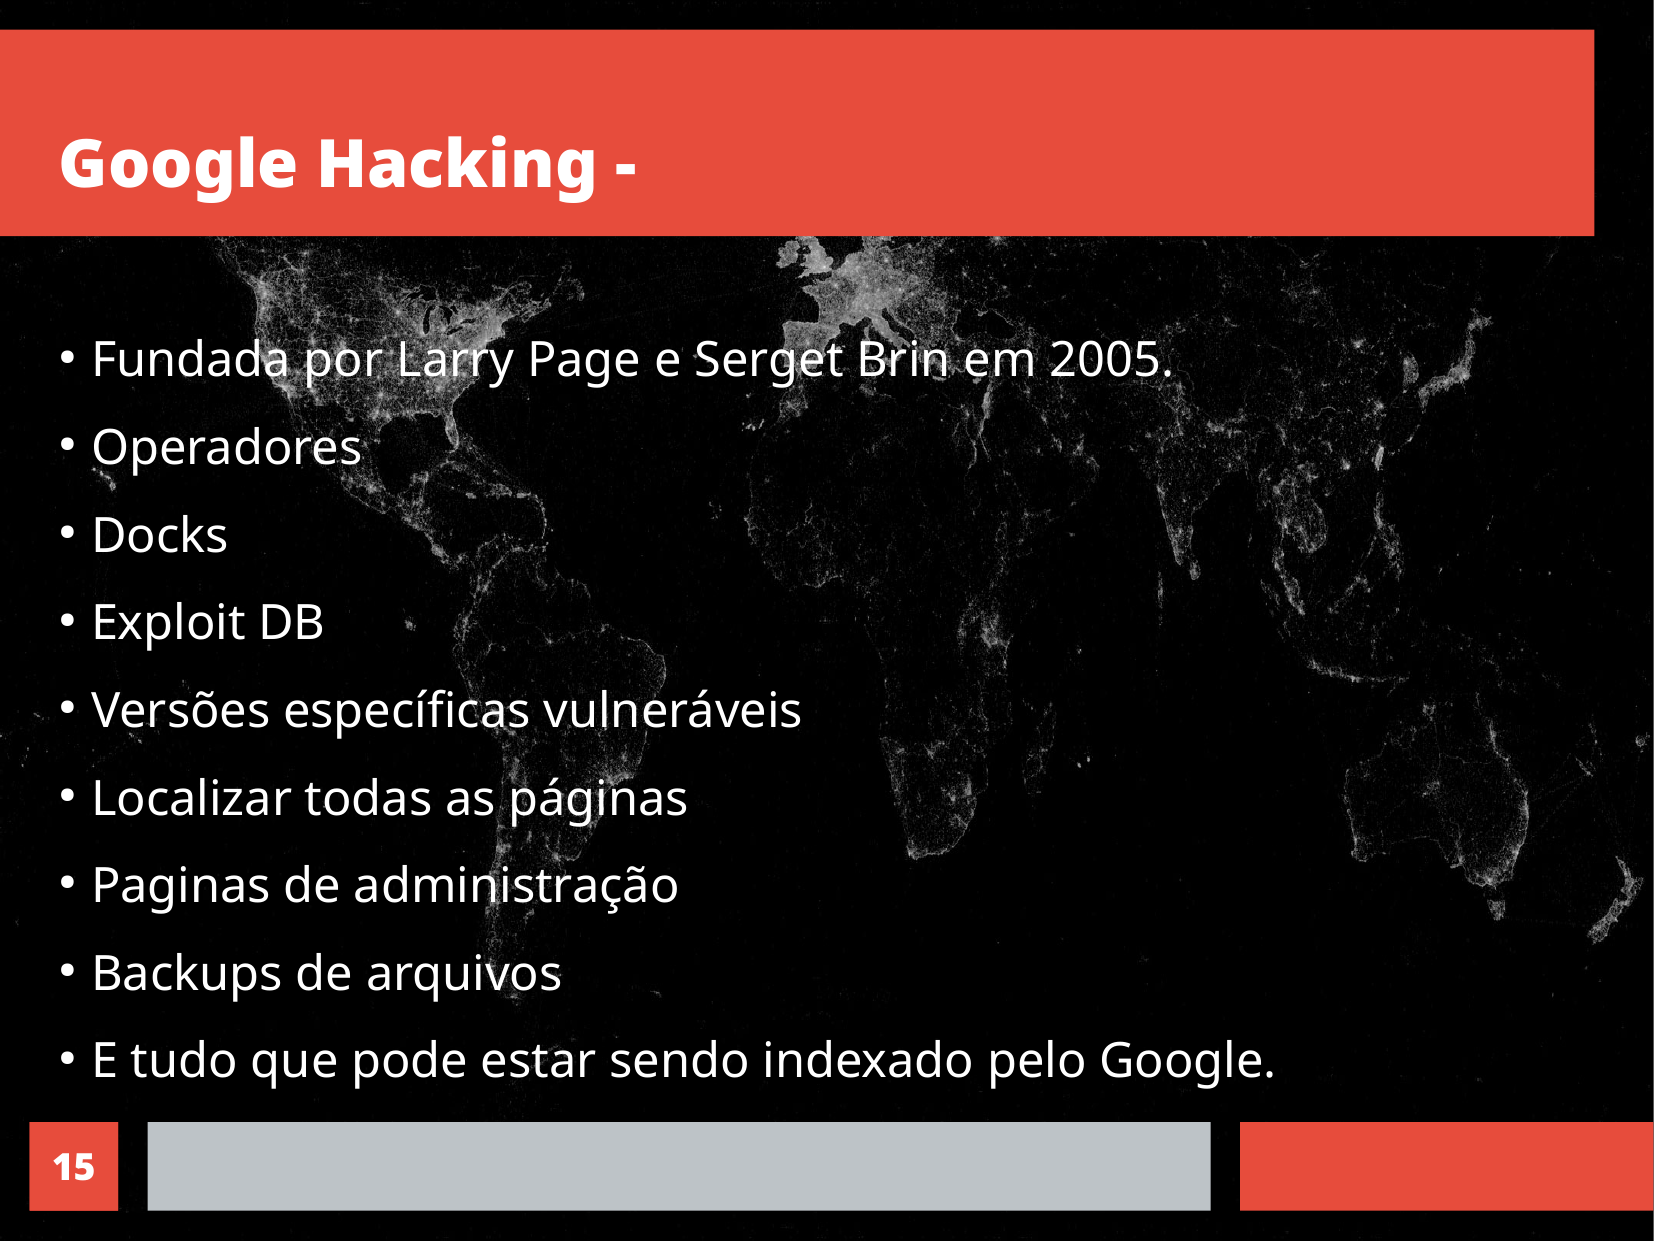

# Google Hacking -
Fundada por Larry Page e Serget Brin em 2005.
Operadores
Docks
Exploit DB
Versões específicas vulneráveis
Localizar todas as páginas
Paginas de administração
Backups de arquivos
E tudo que pode estar sendo indexado pelo Google.
15